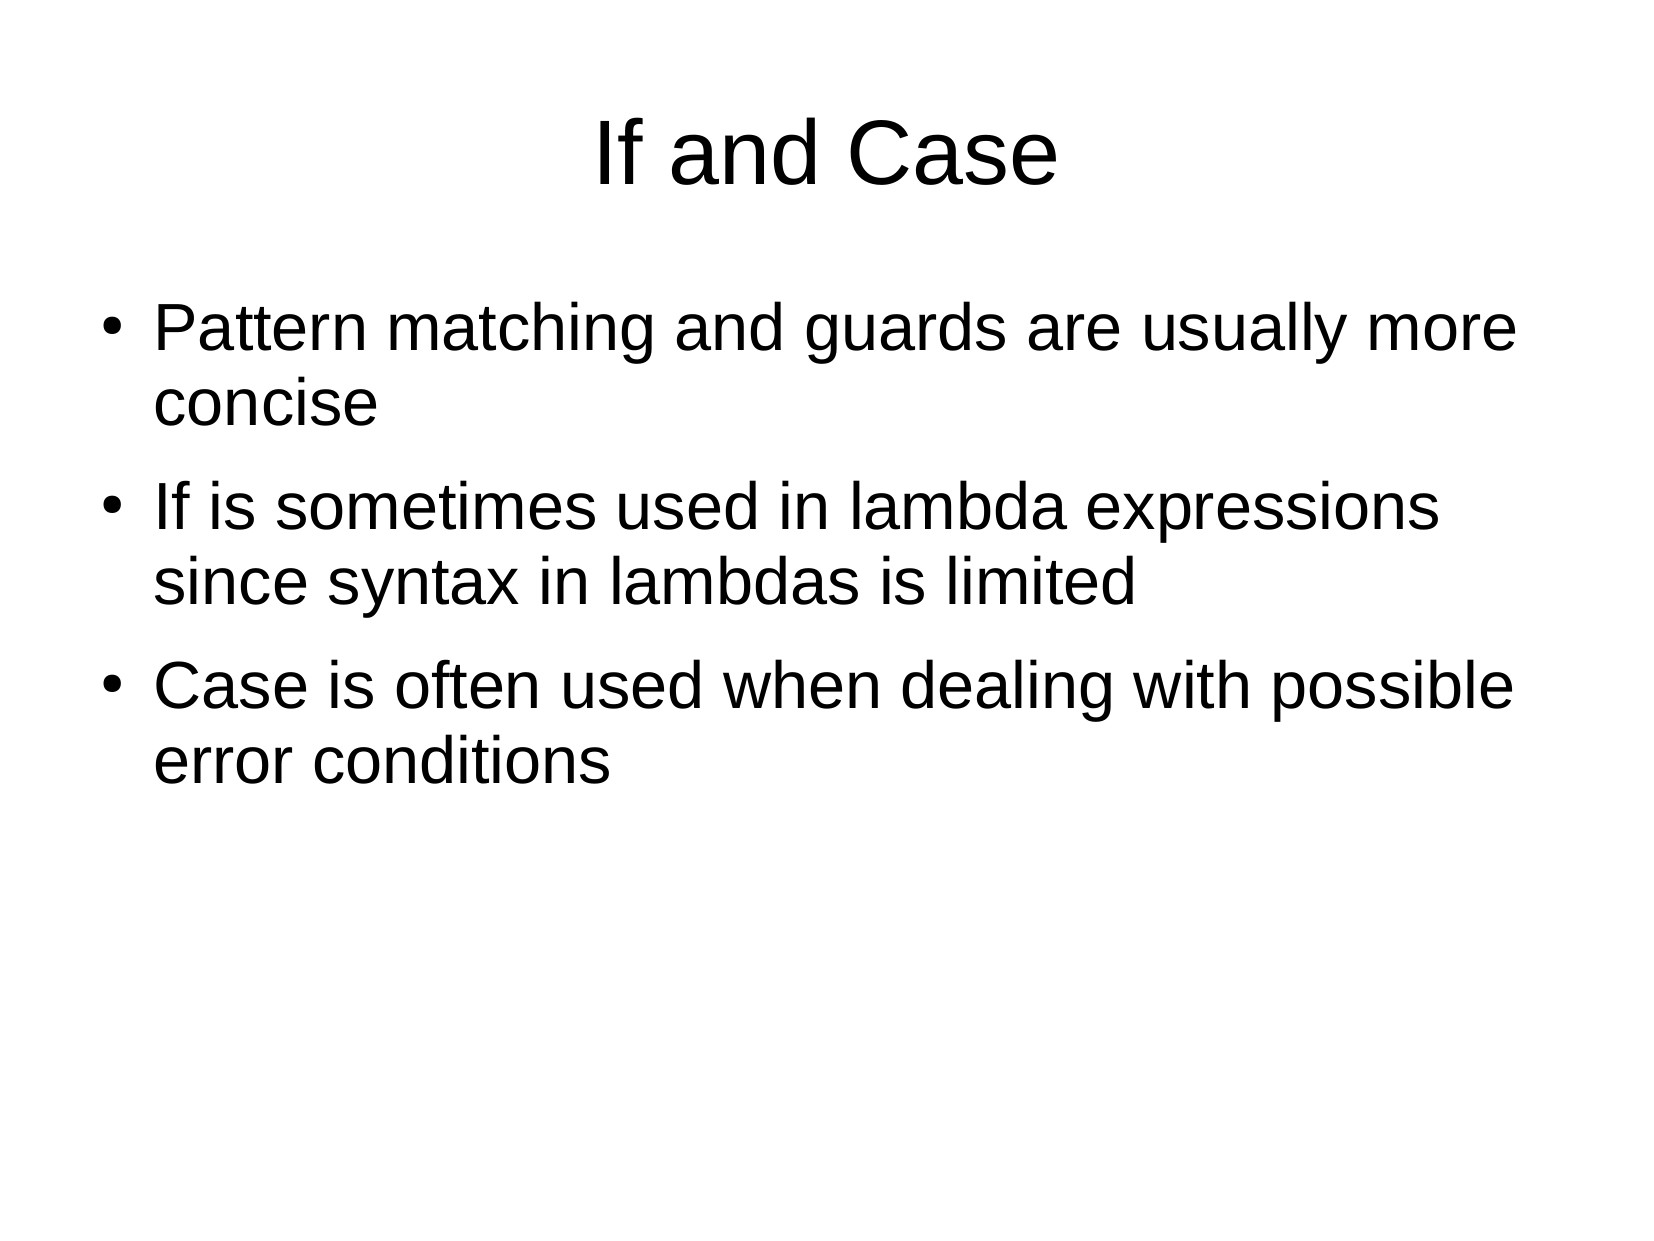

# If and Case
Pattern matching and guards are usually more concise
If is sometimes used in lambda expressions since syntax in lambdas is limited
Case is often used when dealing with possible error conditions